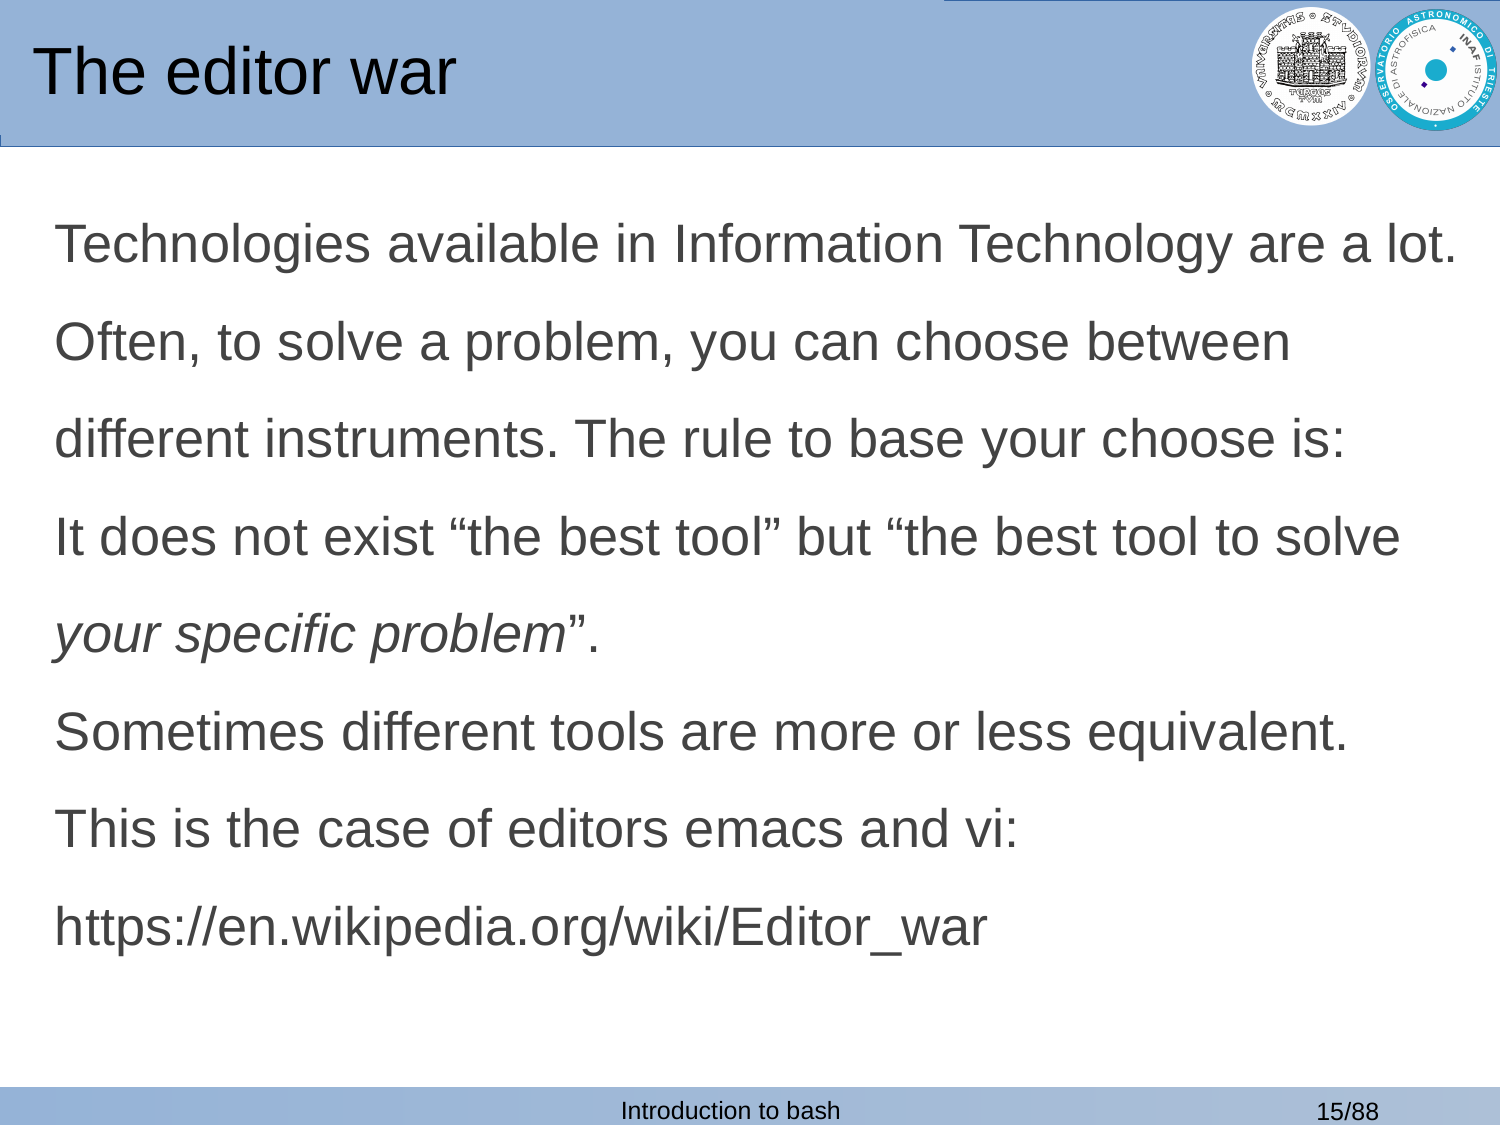

Traditional service delivery
The editor war
# Technologies available in Information Technology are a lot.
Often, to solve a problem, you can choose between different instruments. The rule to base your choose is:
It does not exist “the best tool” but “the best tool to solve your specific problem”.
Sometimes different tools are more or less equivalent.
This is the case of editors emacs and vi:
https://en.wikipedia.org/wiki/Editor_war